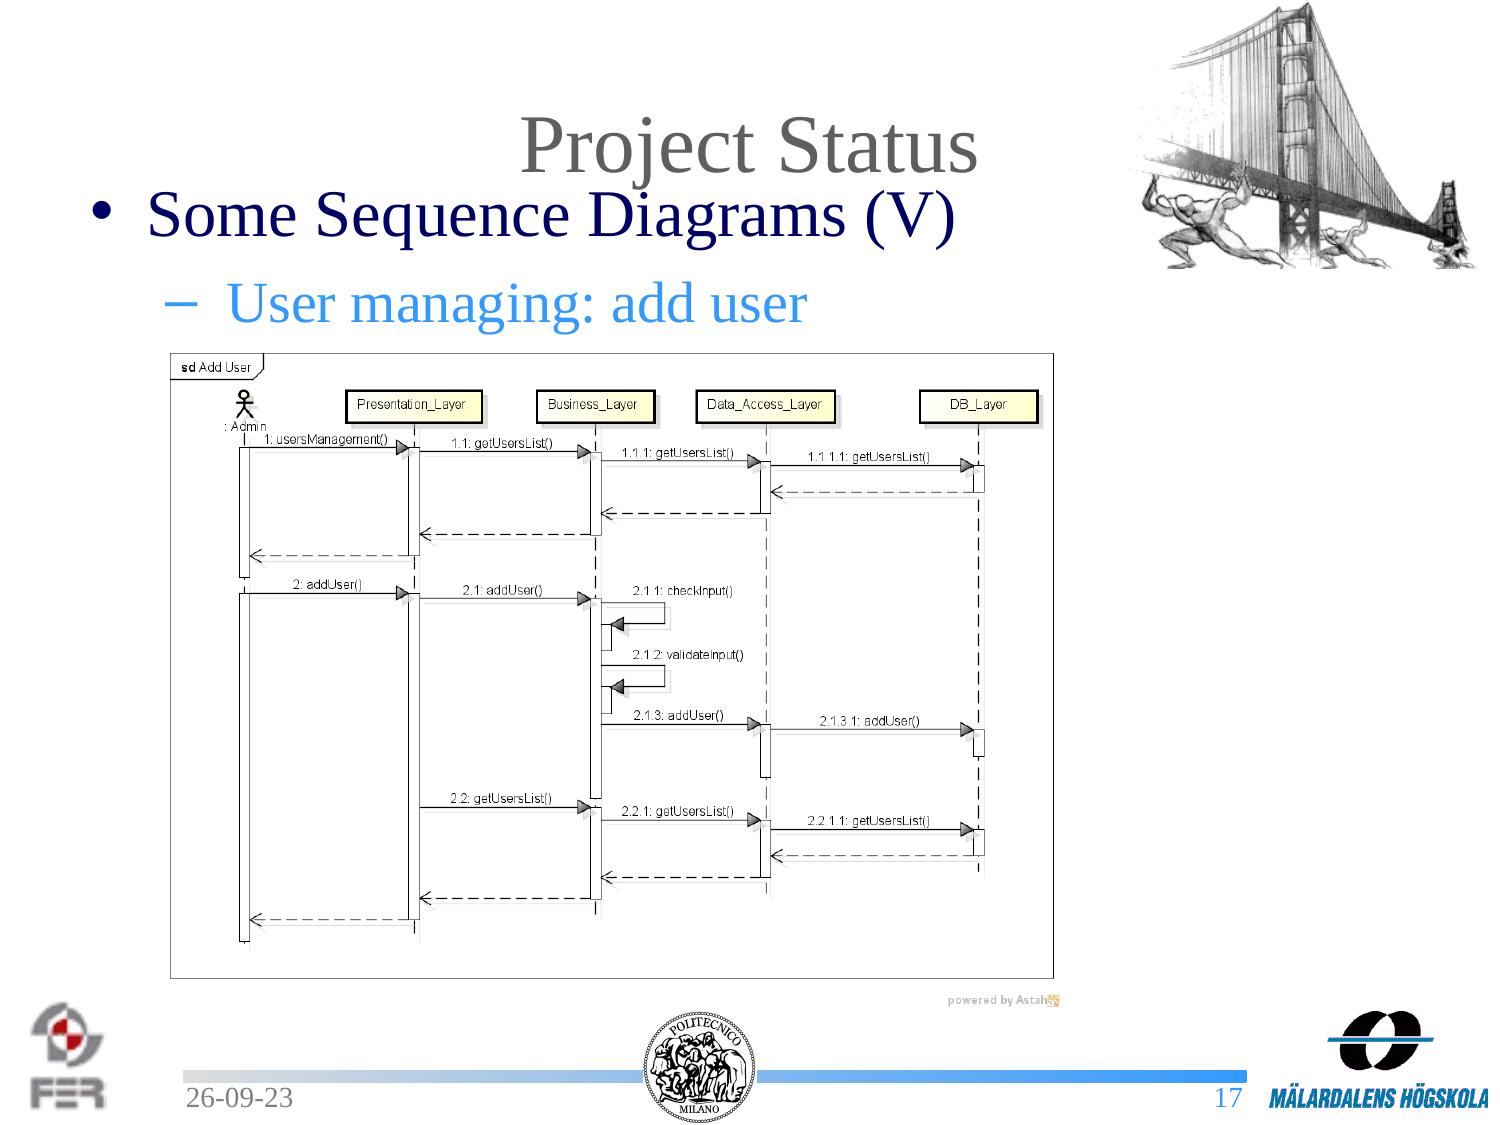

# Project Status
Some Sequence Diagrams (V)
 User managing: add user
26-08-21